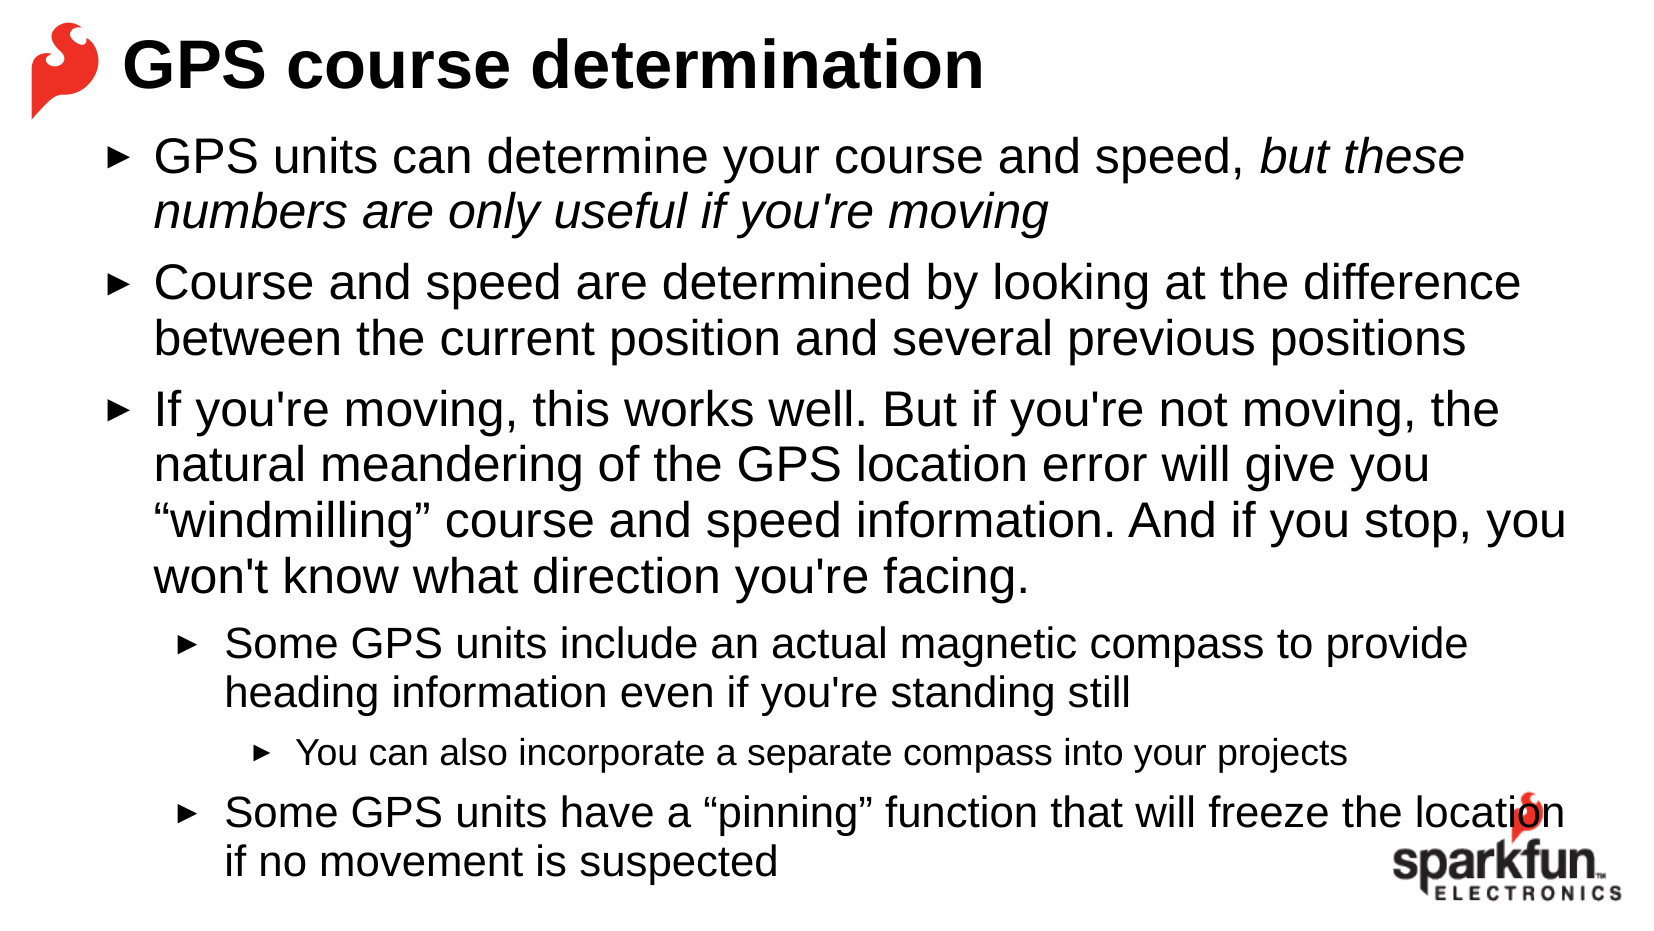

# GPS course determination
GPS units can determine your course and speed, but these numbers are only useful if you're moving
Course and speed are determined by looking at the difference between the current position and several previous positions
If you're moving, this works well. But if you're not moving, the natural meandering of the GPS location error will give you “windmilling” course and speed information. And if you stop, you won't know what direction you're facing.
Some GPS units include an actual magnetic compass to provide heading information even if you're standing still
You can also incorporate a separate compass into your projects
Some GPS units have a “pinning” function that will freeze the location if no movement is suspected